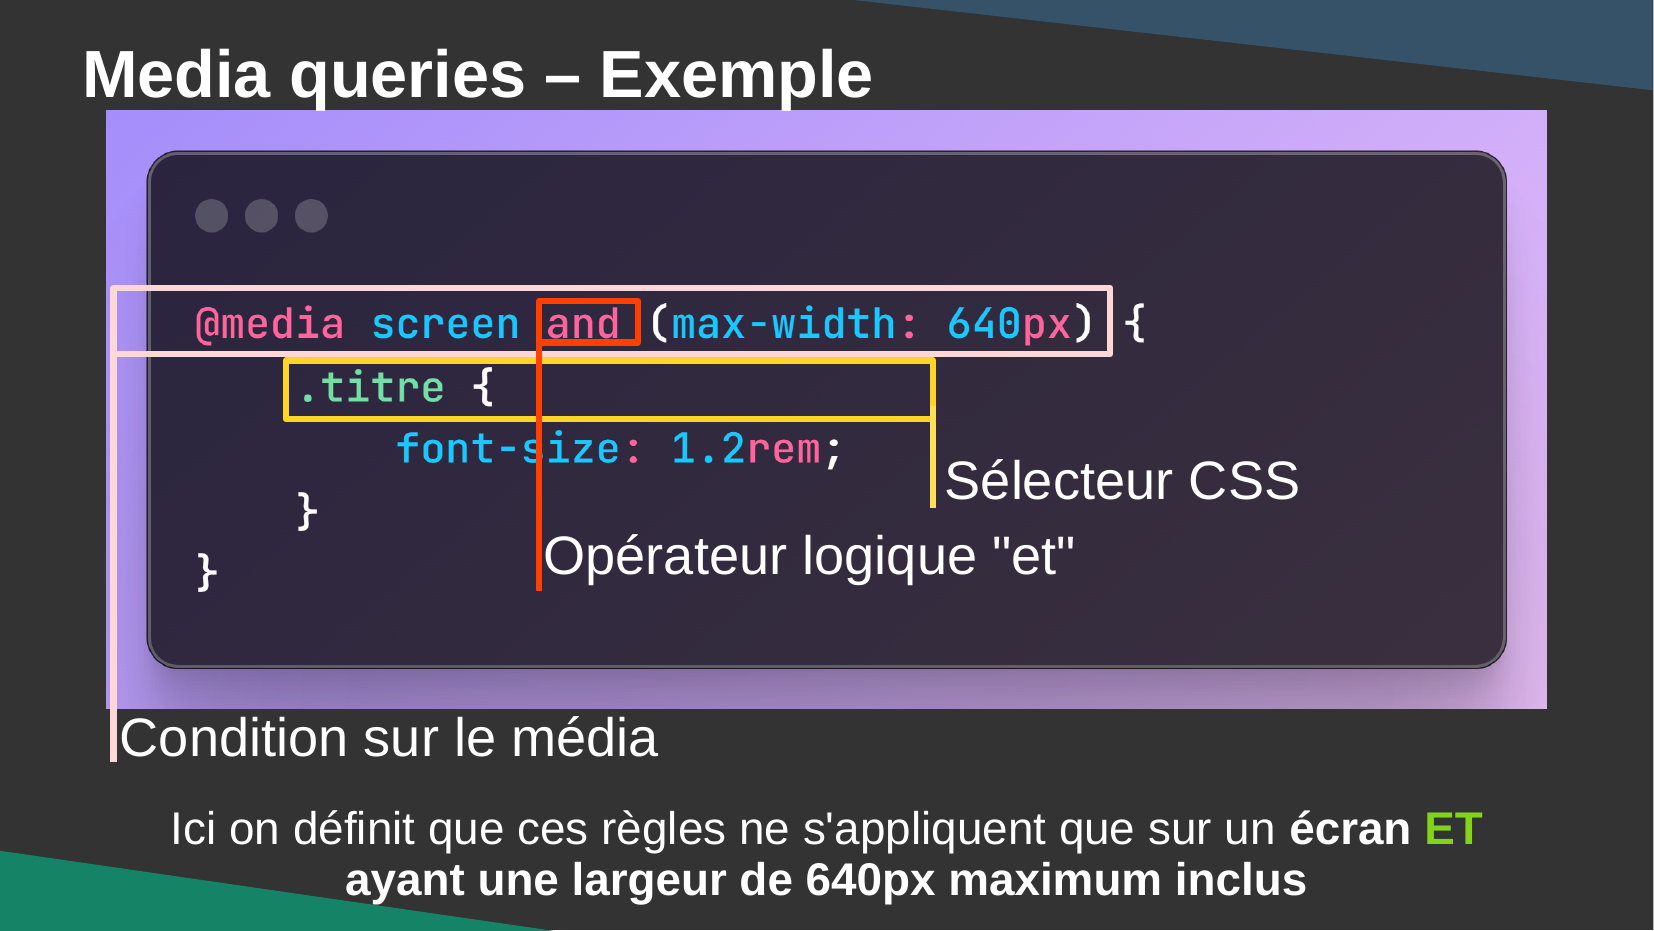

# Media queries – Exemple
Sélecteur CSS
Opérateur logique "et"
Condition sur le média
Ici on définit que ces règles ne s'appliquent que sur un écran ET ayant une largeur de 640px maximum inclus